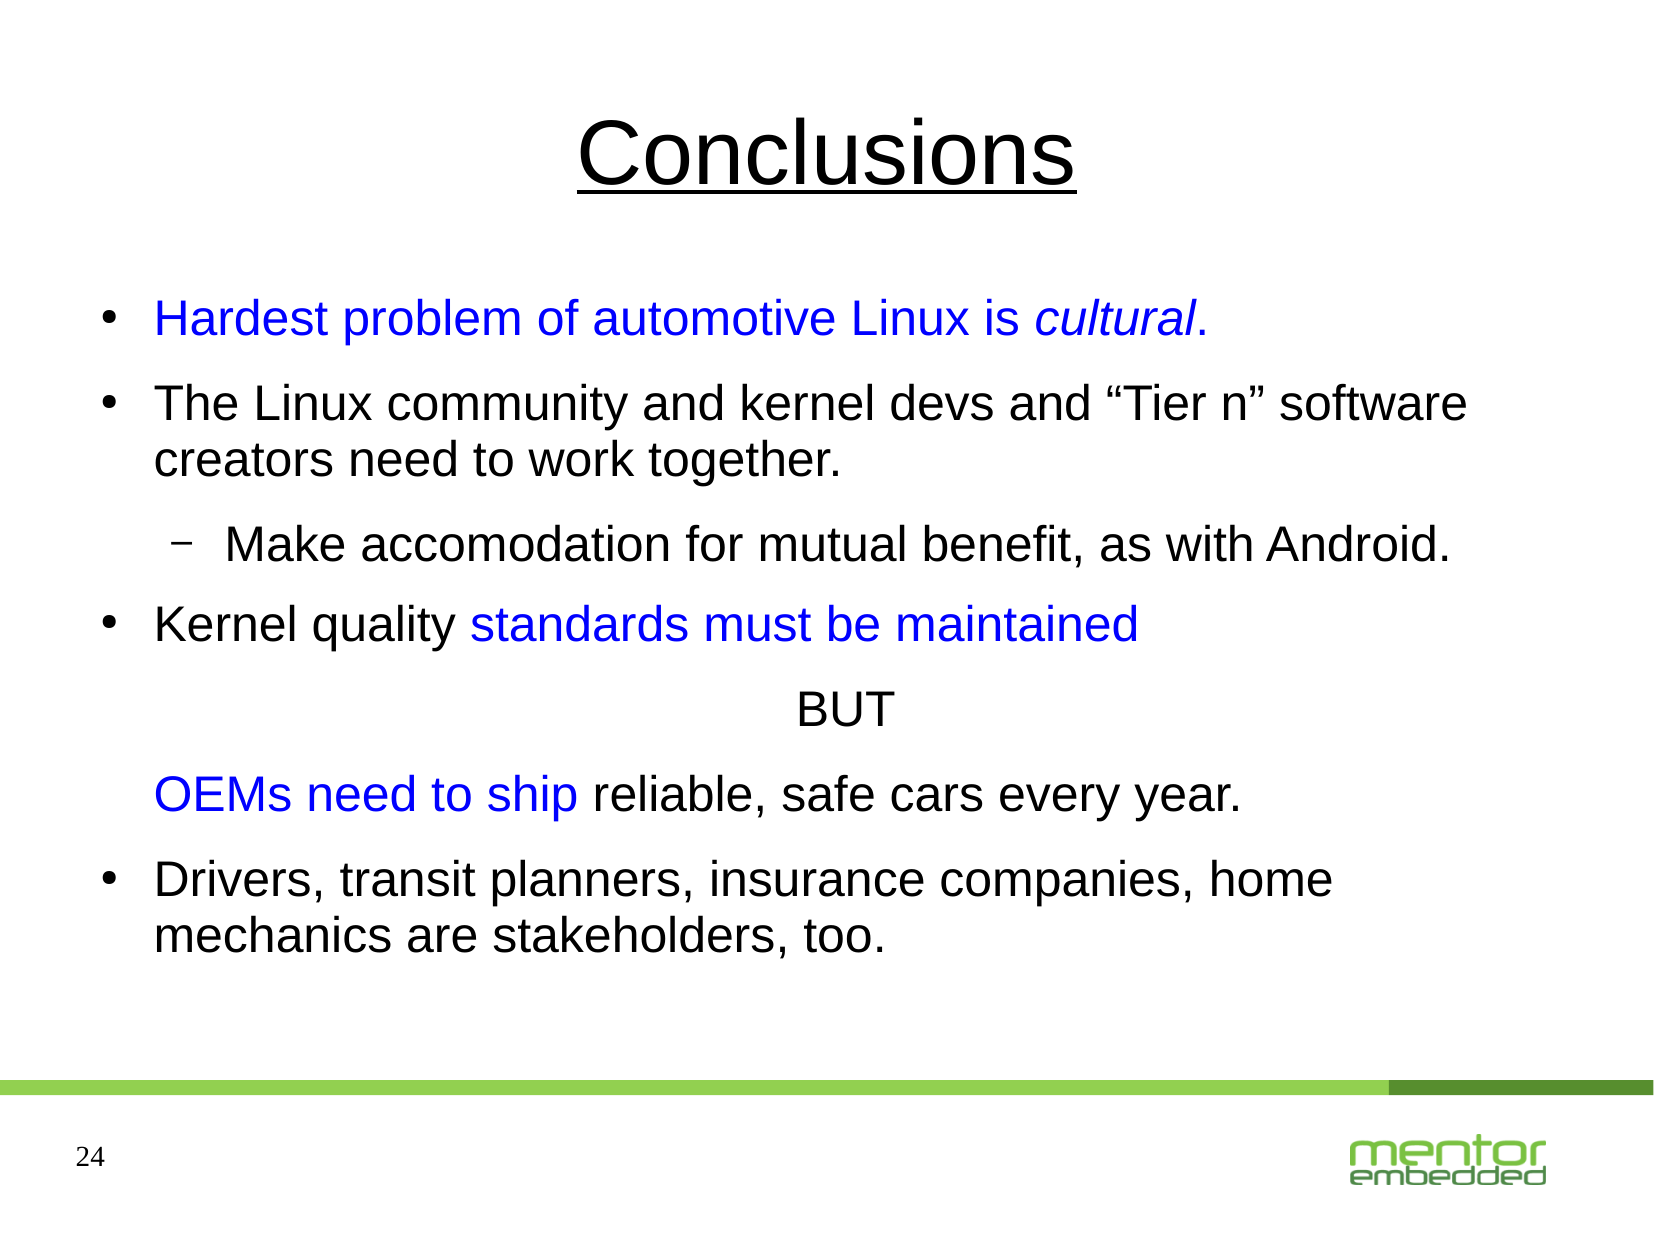

# Conclusions
Hardest problem of automotive Linux is cultural.
The Linux community and kernel devs and “Tier n” software creators need to work together.
Make accomodation for mutual benefit, as with Android.
Kernel quality standards must be maintained
BUT
OEMs need to ship reliable, safe cars every year.
Drivers, transit planners, insurance companies, home mechanics are stakeholders, too.
24